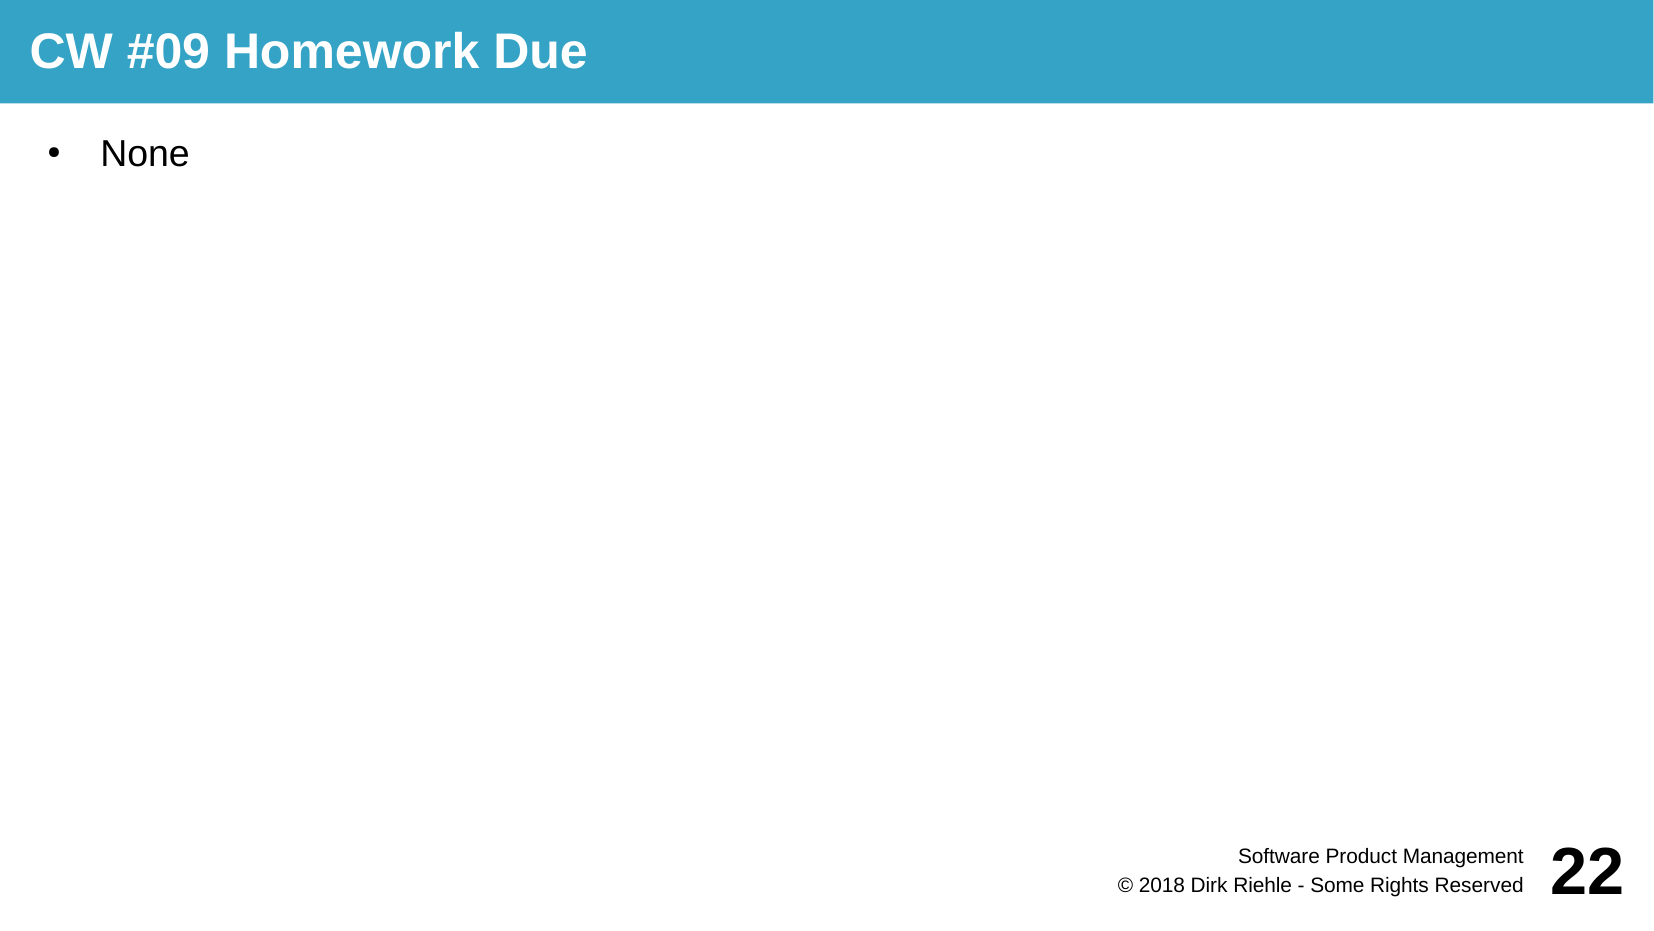

# CW #09 Homework Due
None
Software Product Management
22
© 2018 Dirk Riehle - Some Rights Reserved